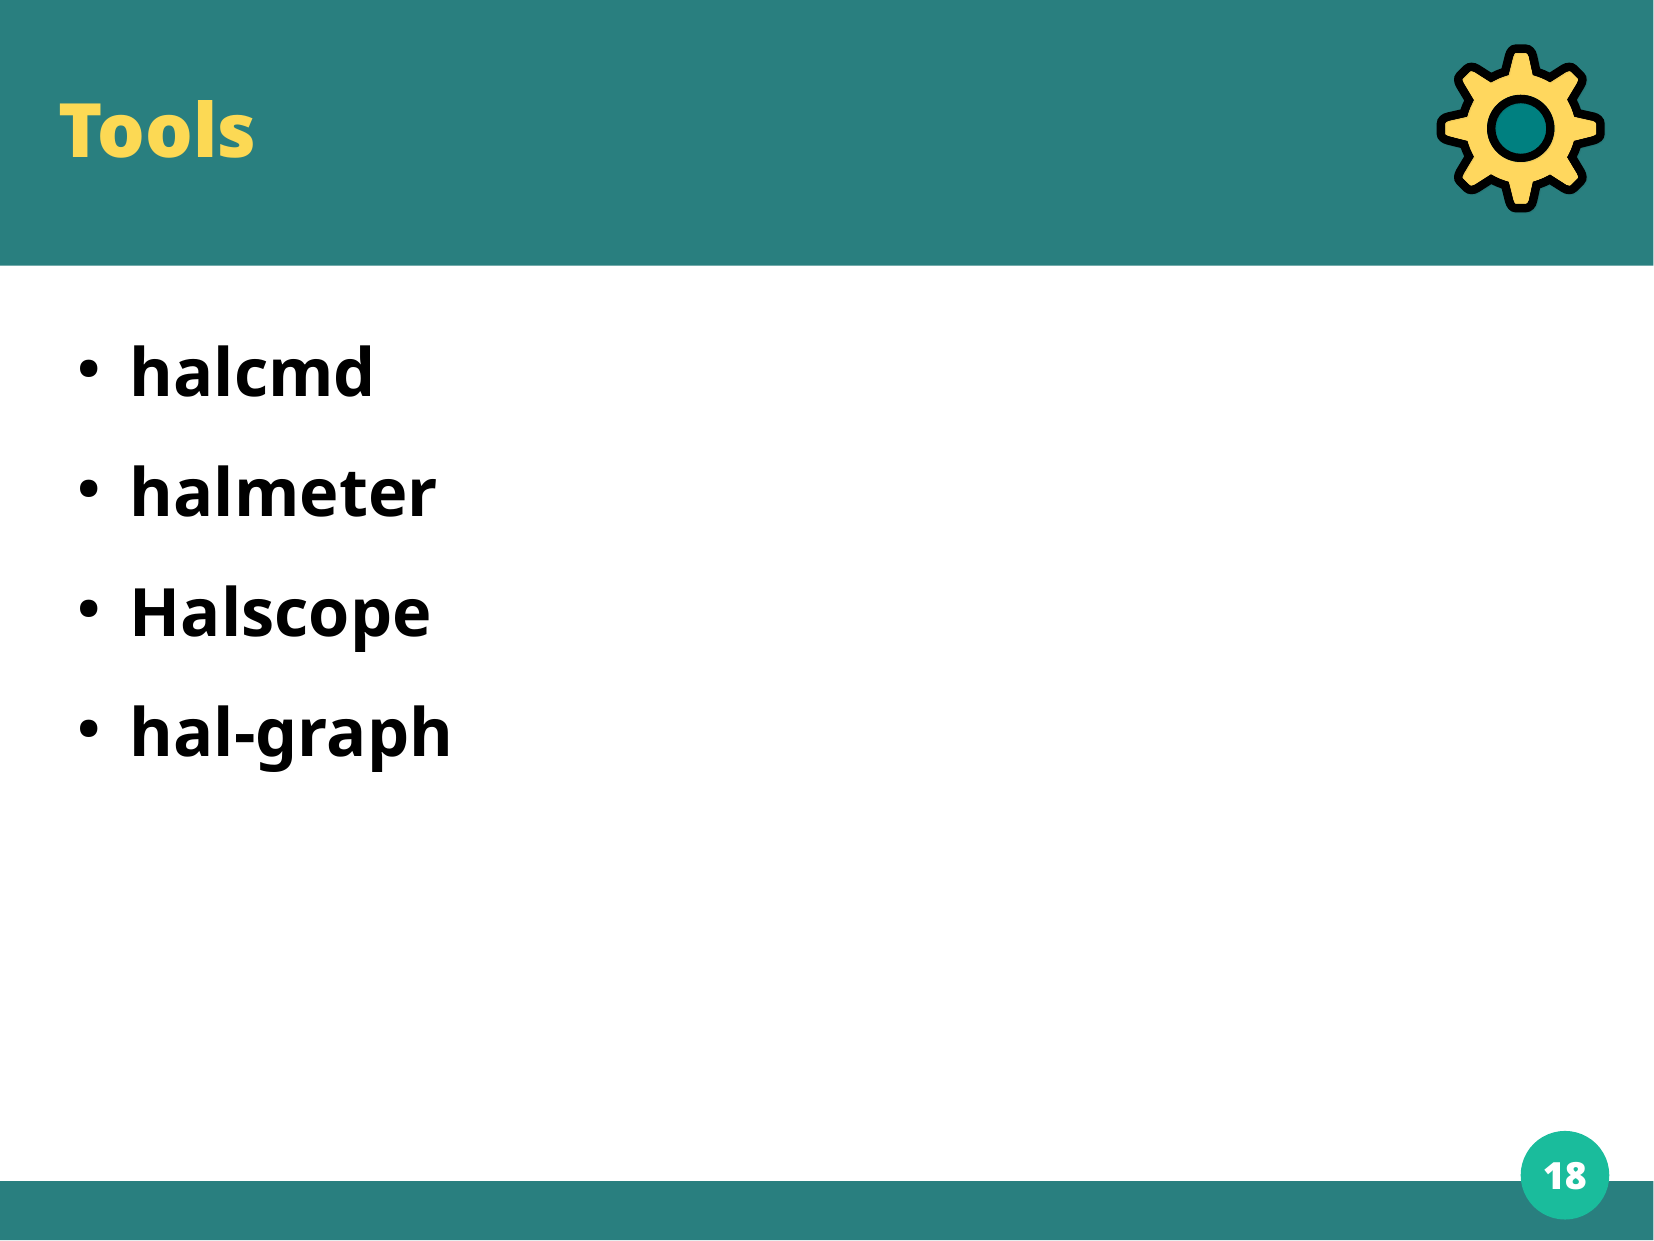

# Tools
halcmd
halmeter
Halscope
hal-graph
18